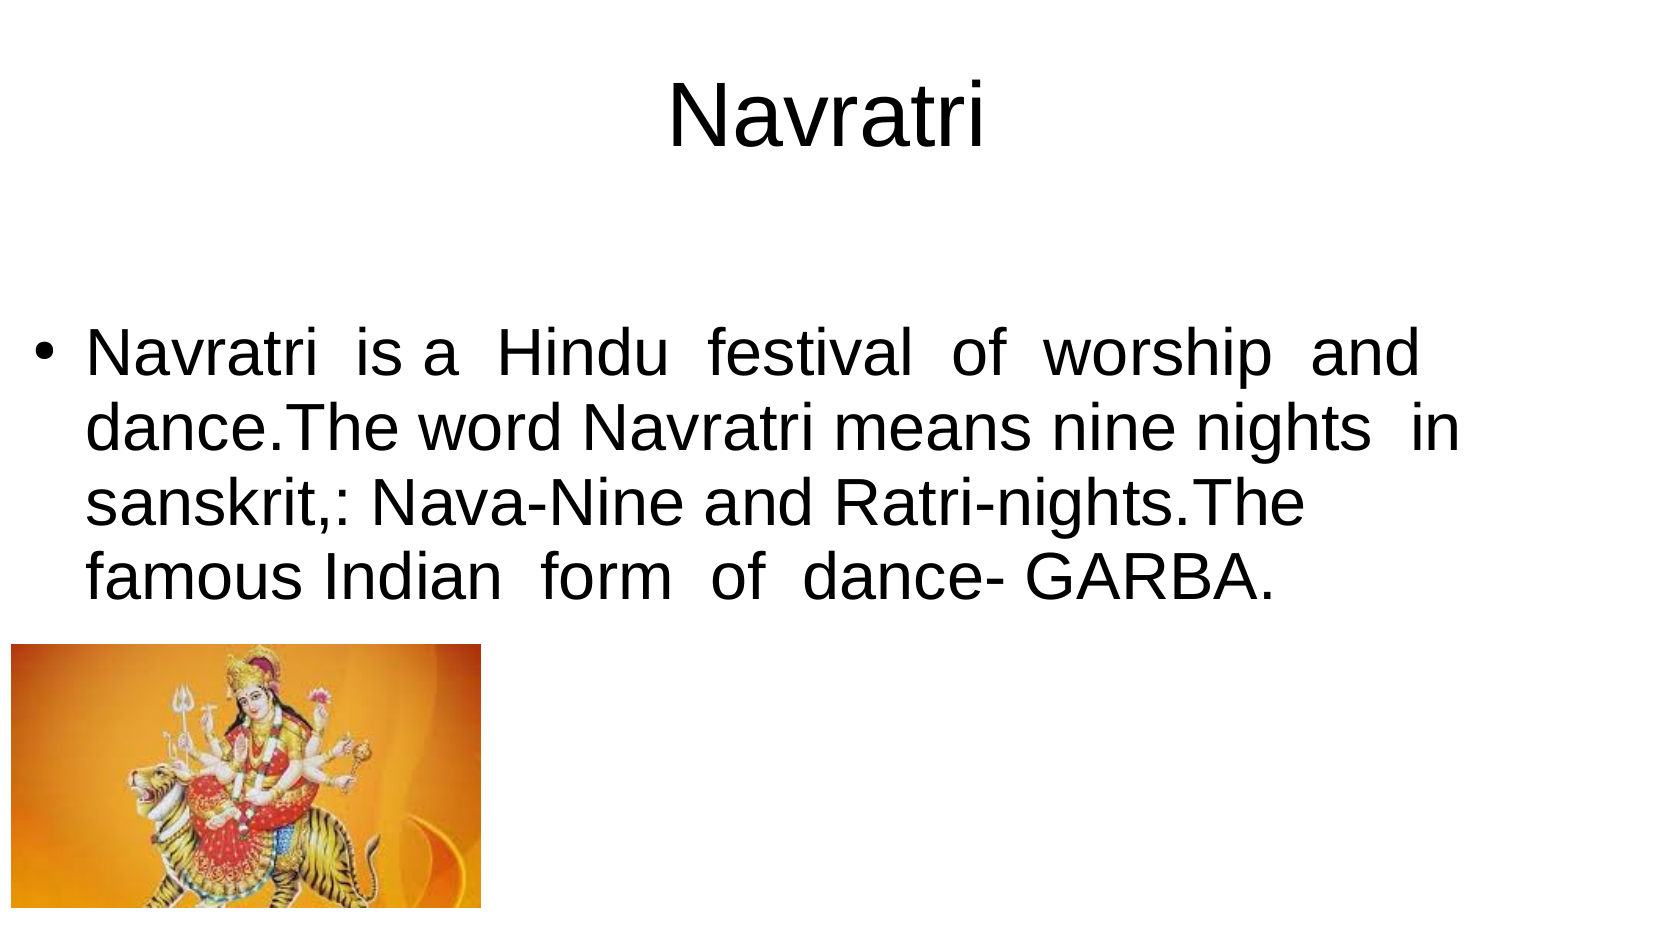

# Navratri
Navratri is a Hindu festival of worship and dance.The word Navratri means nine nights in sanskrit,: Nava-Nine and Ratri-nights.The famous Indian form of dance- GARBA.